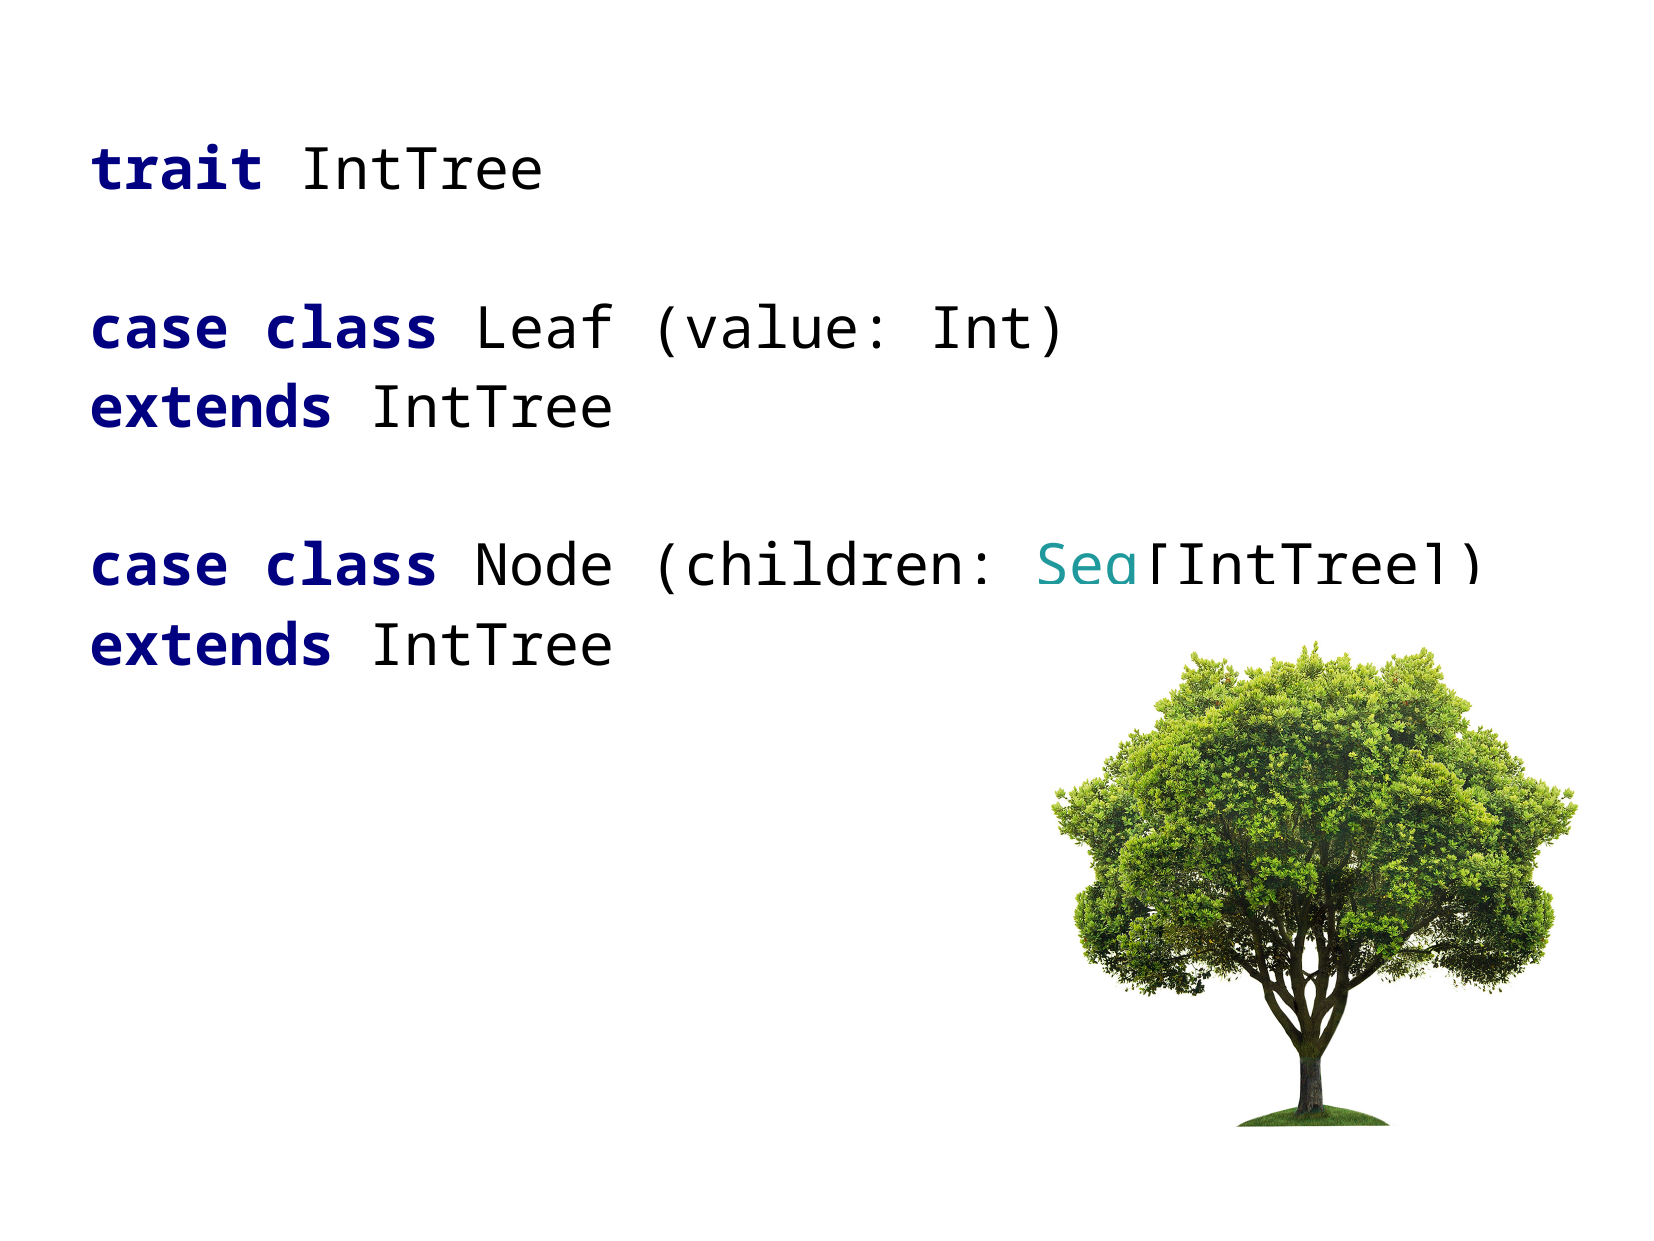

trait IntTree
case class Leaf (value: Int)
extends IntTree
case class Node (children: Seq[IntTree]) extends IntTree